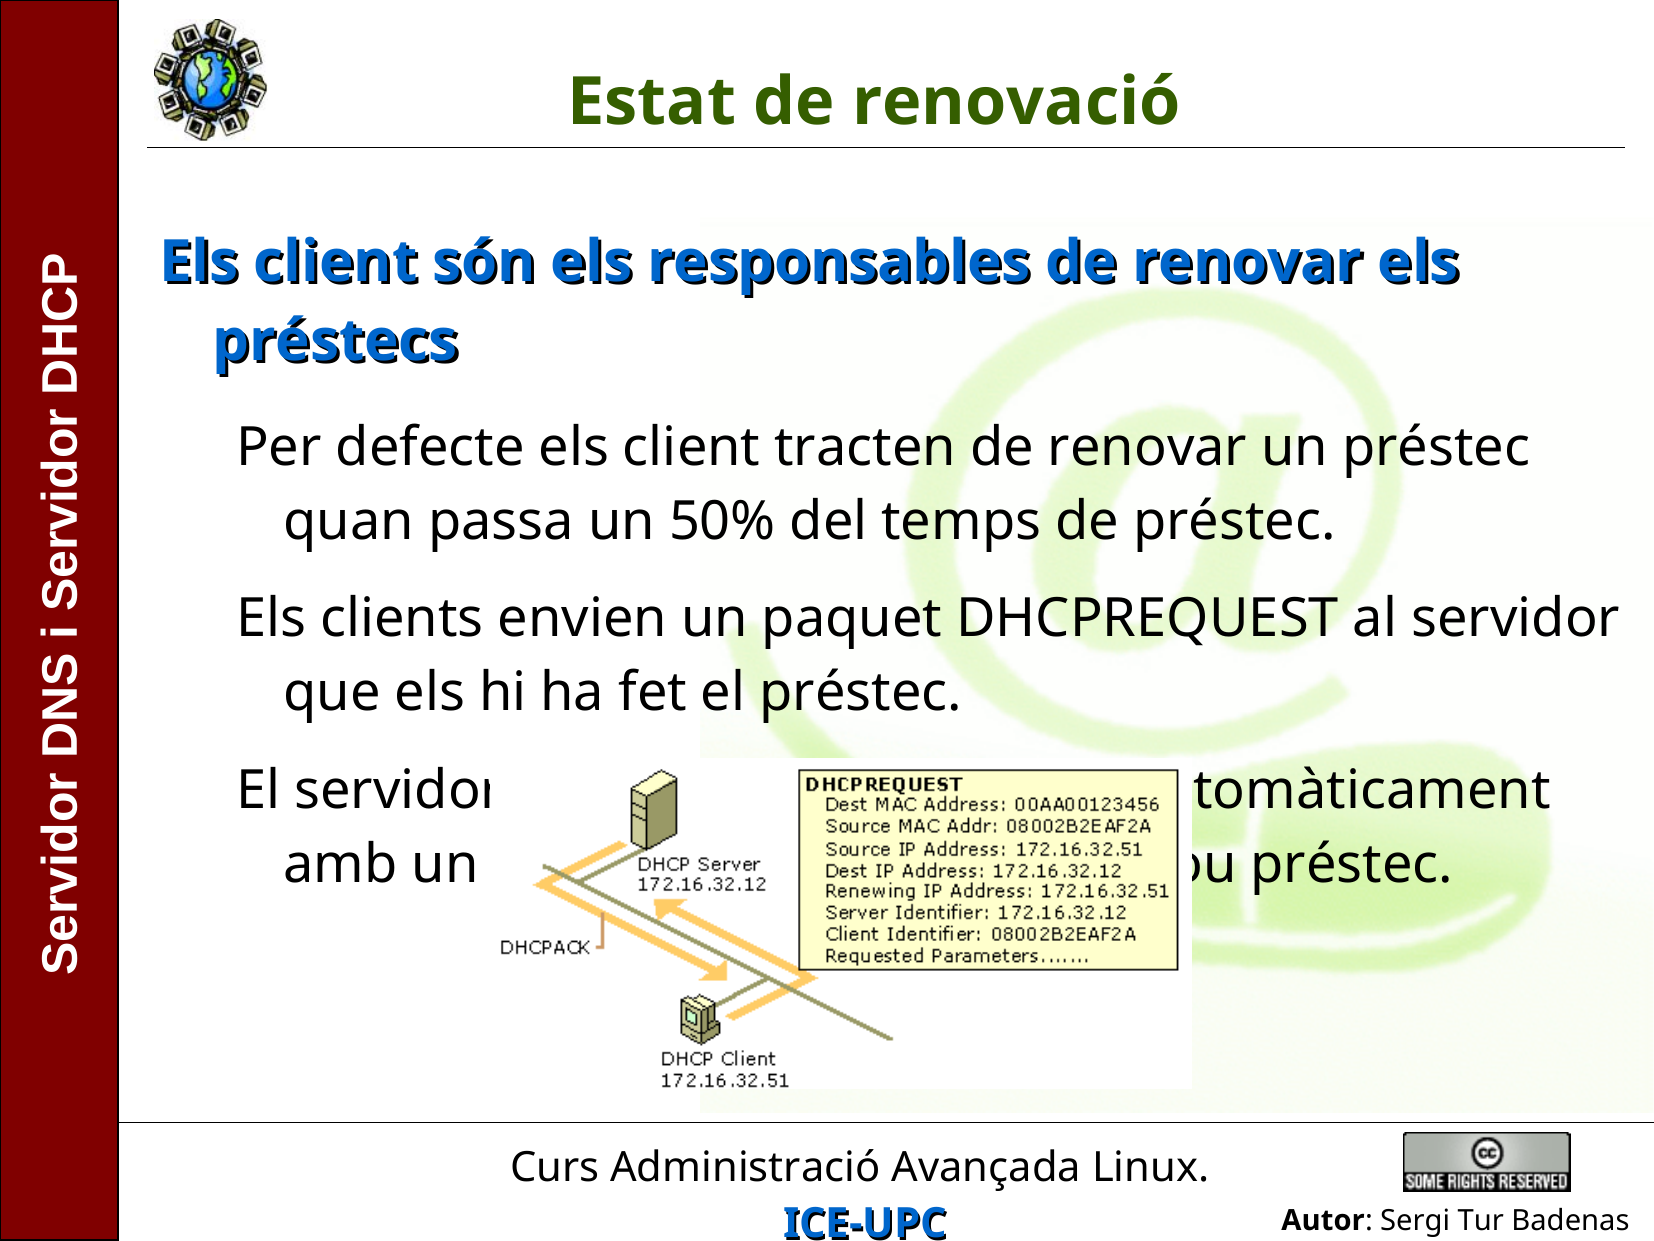

# Estat de renovació
Els client són els responsables de renovar els préstecs
Per defecte els client tracten de renovar un préstec quan passa un 50% del temps de préstec.
Els clients envien un paquet DHCPREQUEST al servidor que els hi ha fet el préstec.
El servidor DHCP renova el préstec automàticament amb un paquet DHCPACK amb el nou préstec.